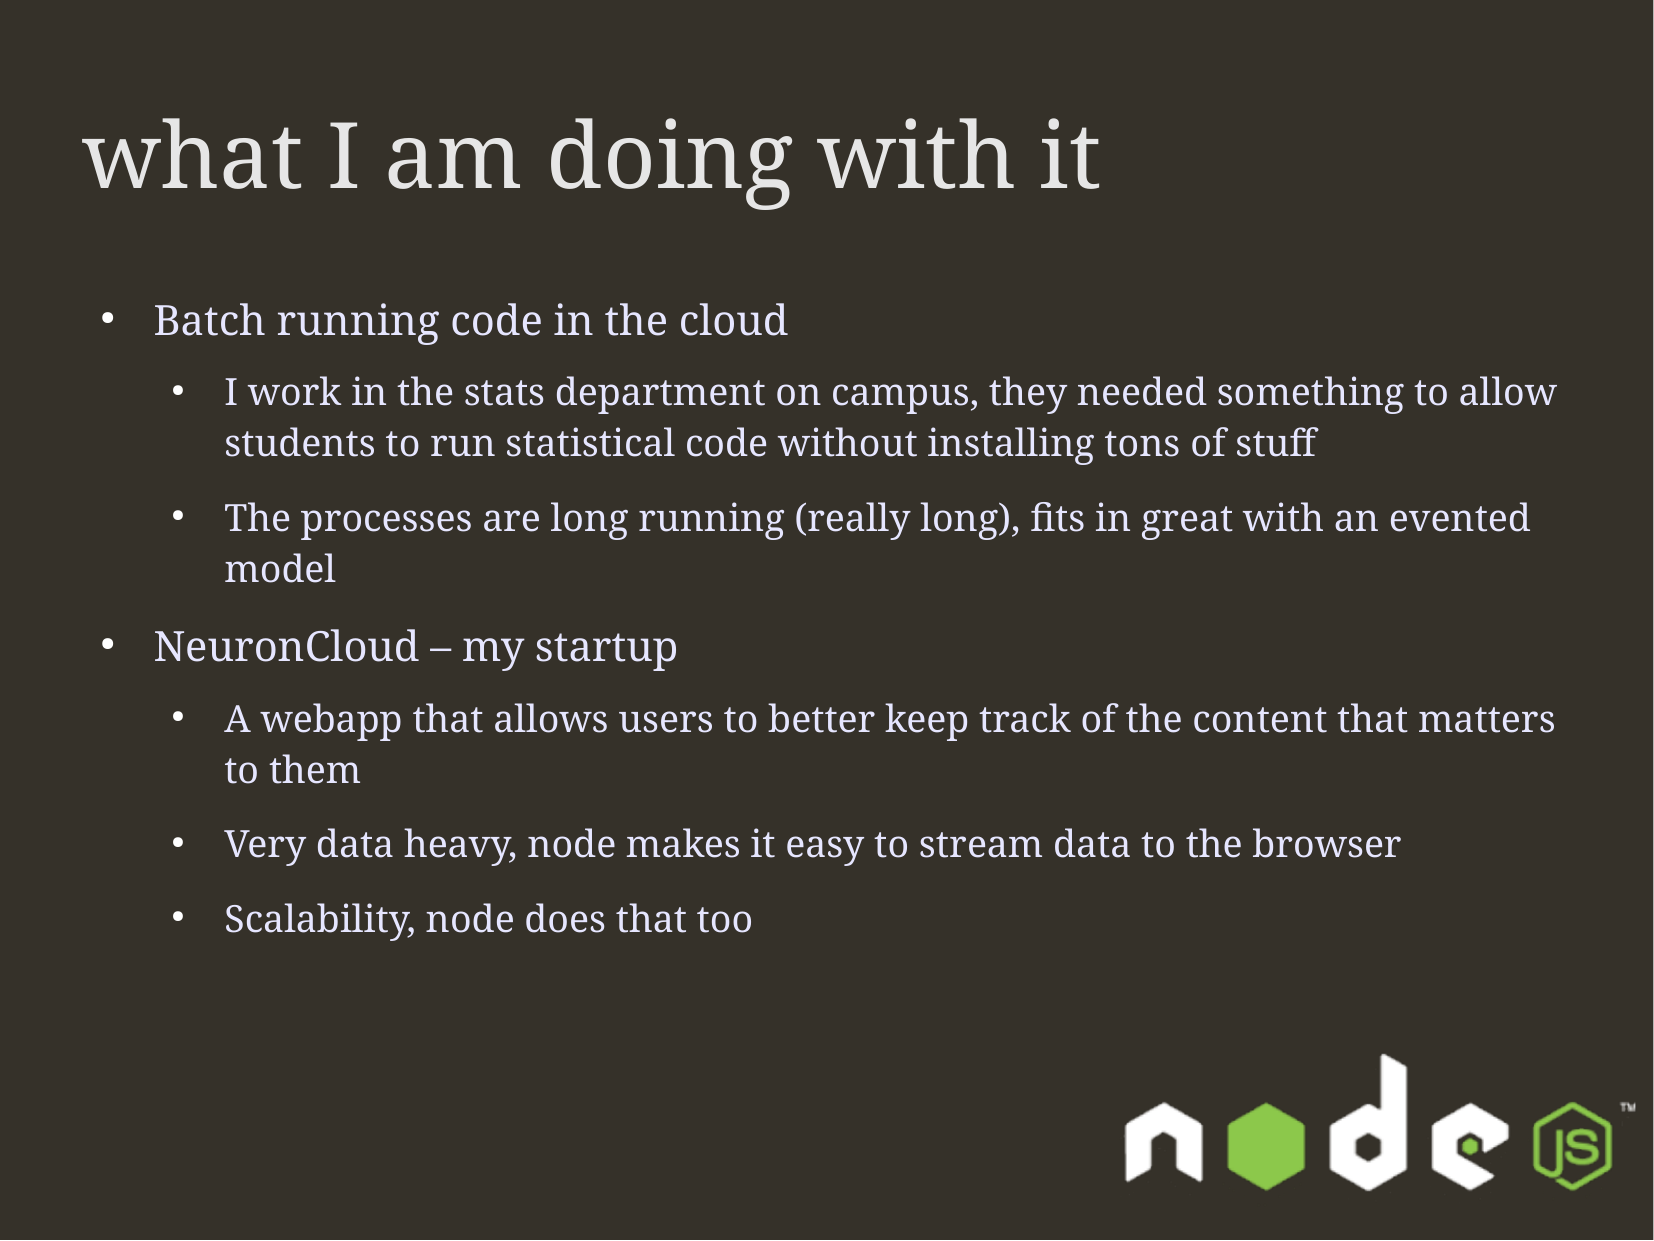

# what I am doing with it
Batch running code in the cloud
I work in the stats department on campus, they needed something to allow students to run statistical code without installing tons of stuff
The processes are long running (really long), fits in great with an evented model
NeuronCloud – my startup
A webapp that allows users to better keep track of the content that matters to them
Very data heavy, node makes it easy to stream data to the browser
Scalability, node does that too